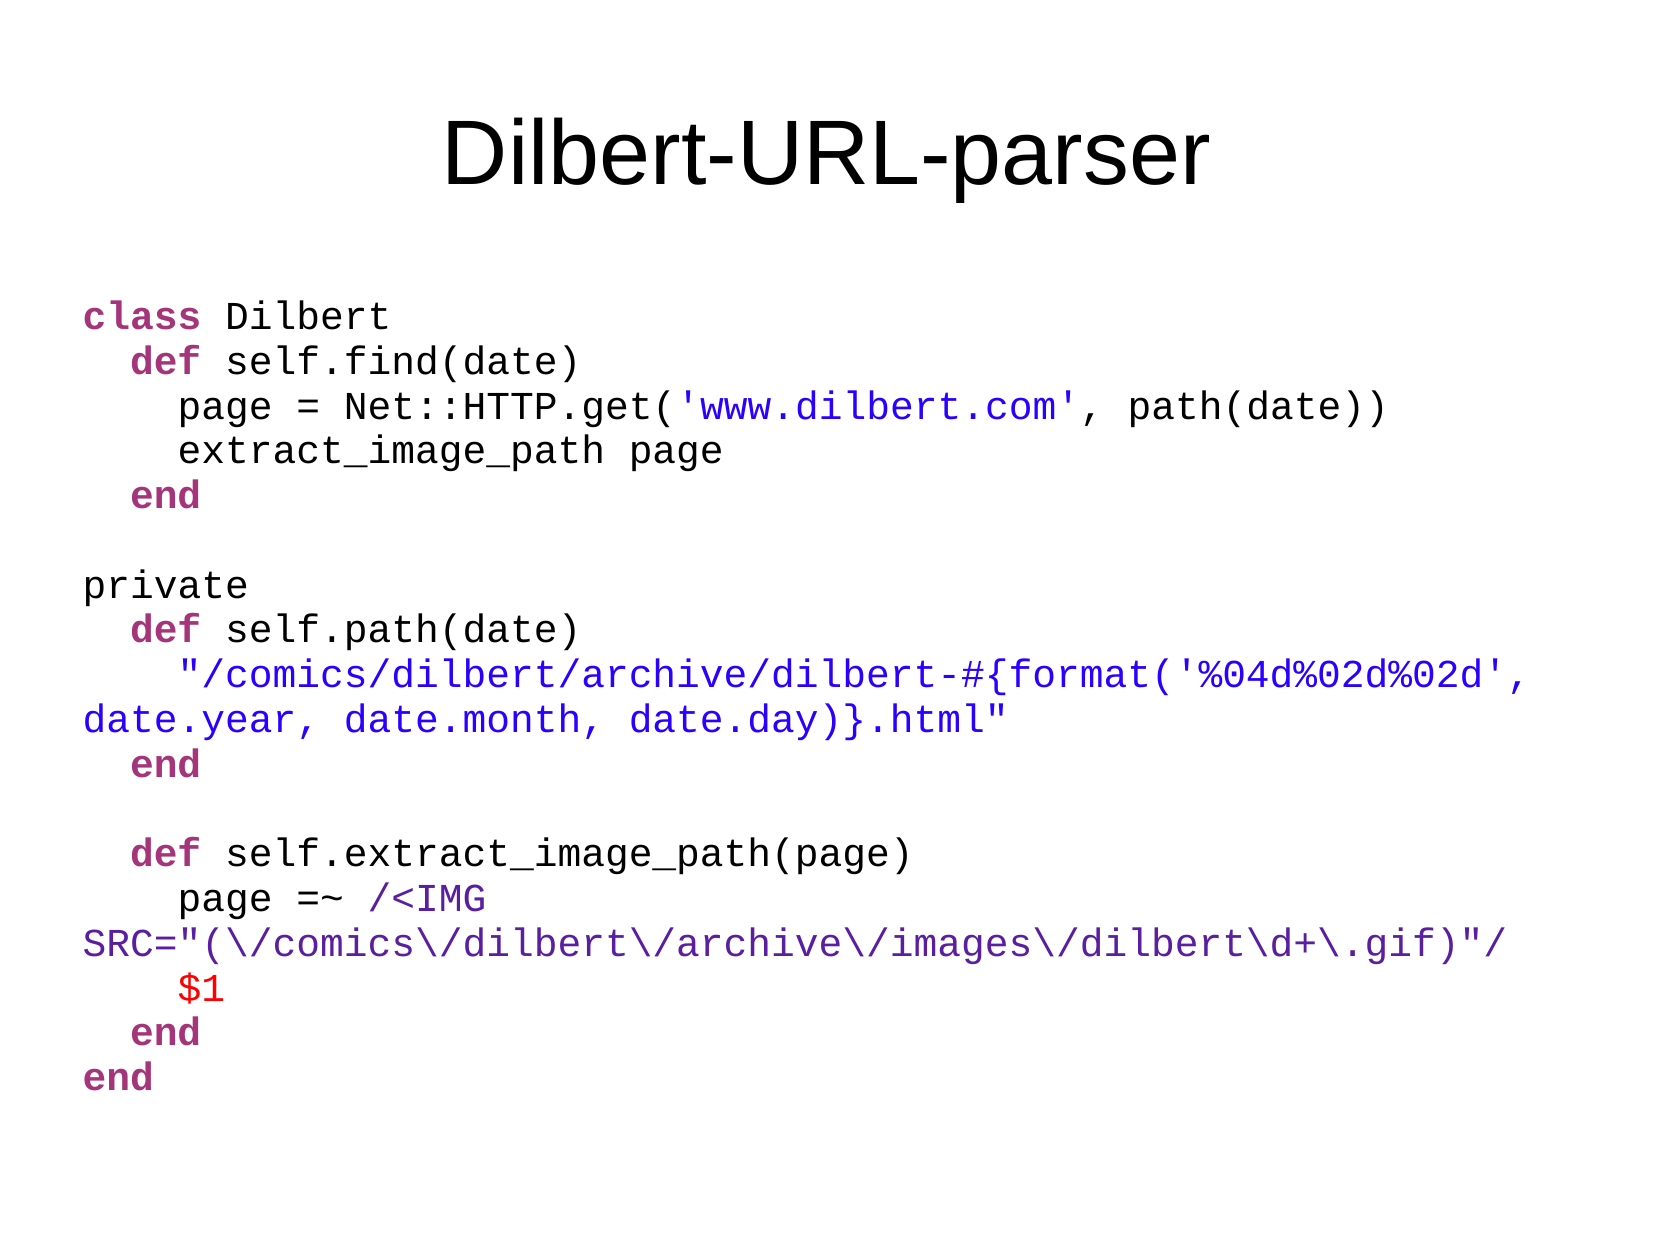

# Dilbert-URL-parser
class Dilbert
 def self.find(date)
 page = Net::HTTP.get('www.dilbert.com', path(date))
 extract_image_path page
 end
private
 def self.path(date)
 "/comics/dilbert/archive/dilbert-#{format('%04d%02d%02d', date.year, date.month, date.day)}.html"
 end
 def self.extract_image_path(page)
 page =~ /<IMG SRC="(\/comics\/dilbert\/archive\/images\/dilbert\d+\.gif)"/
 $1
 end
end